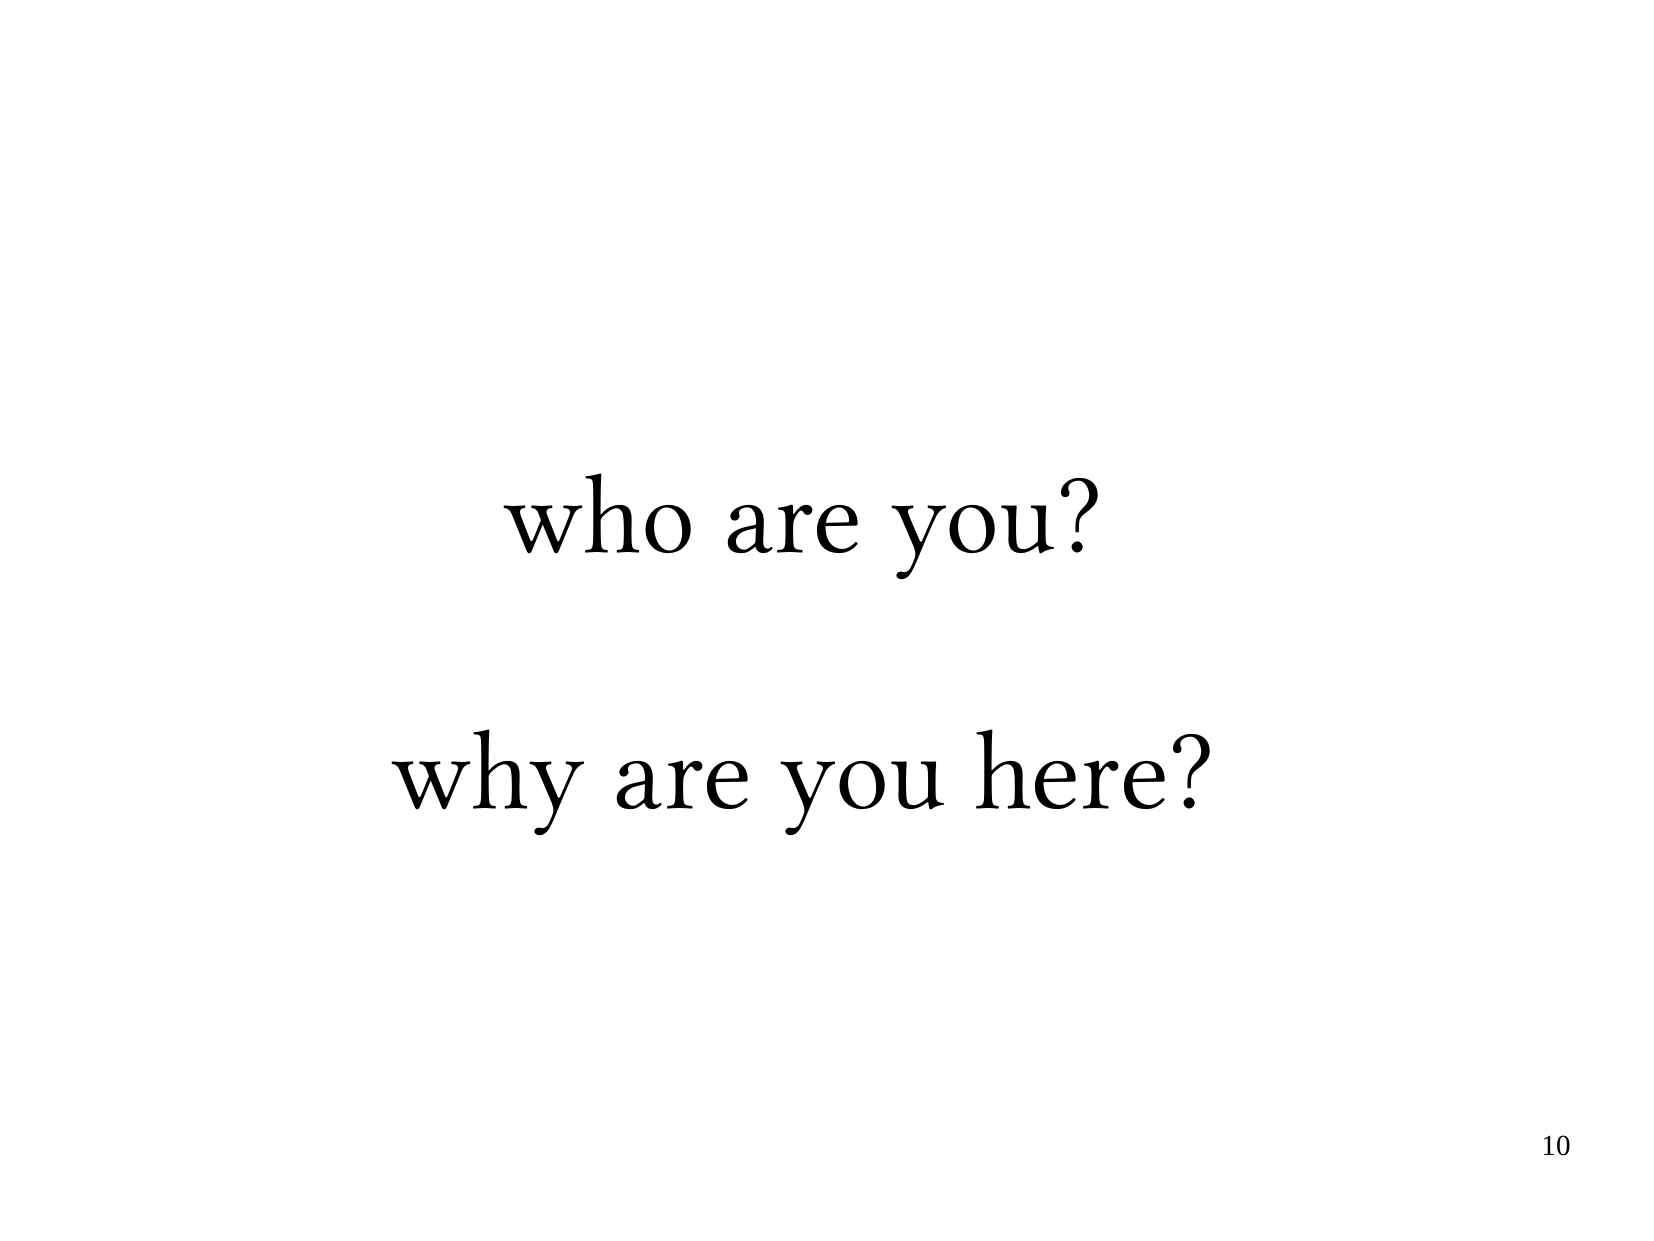

# who are you?
why are you here?
10